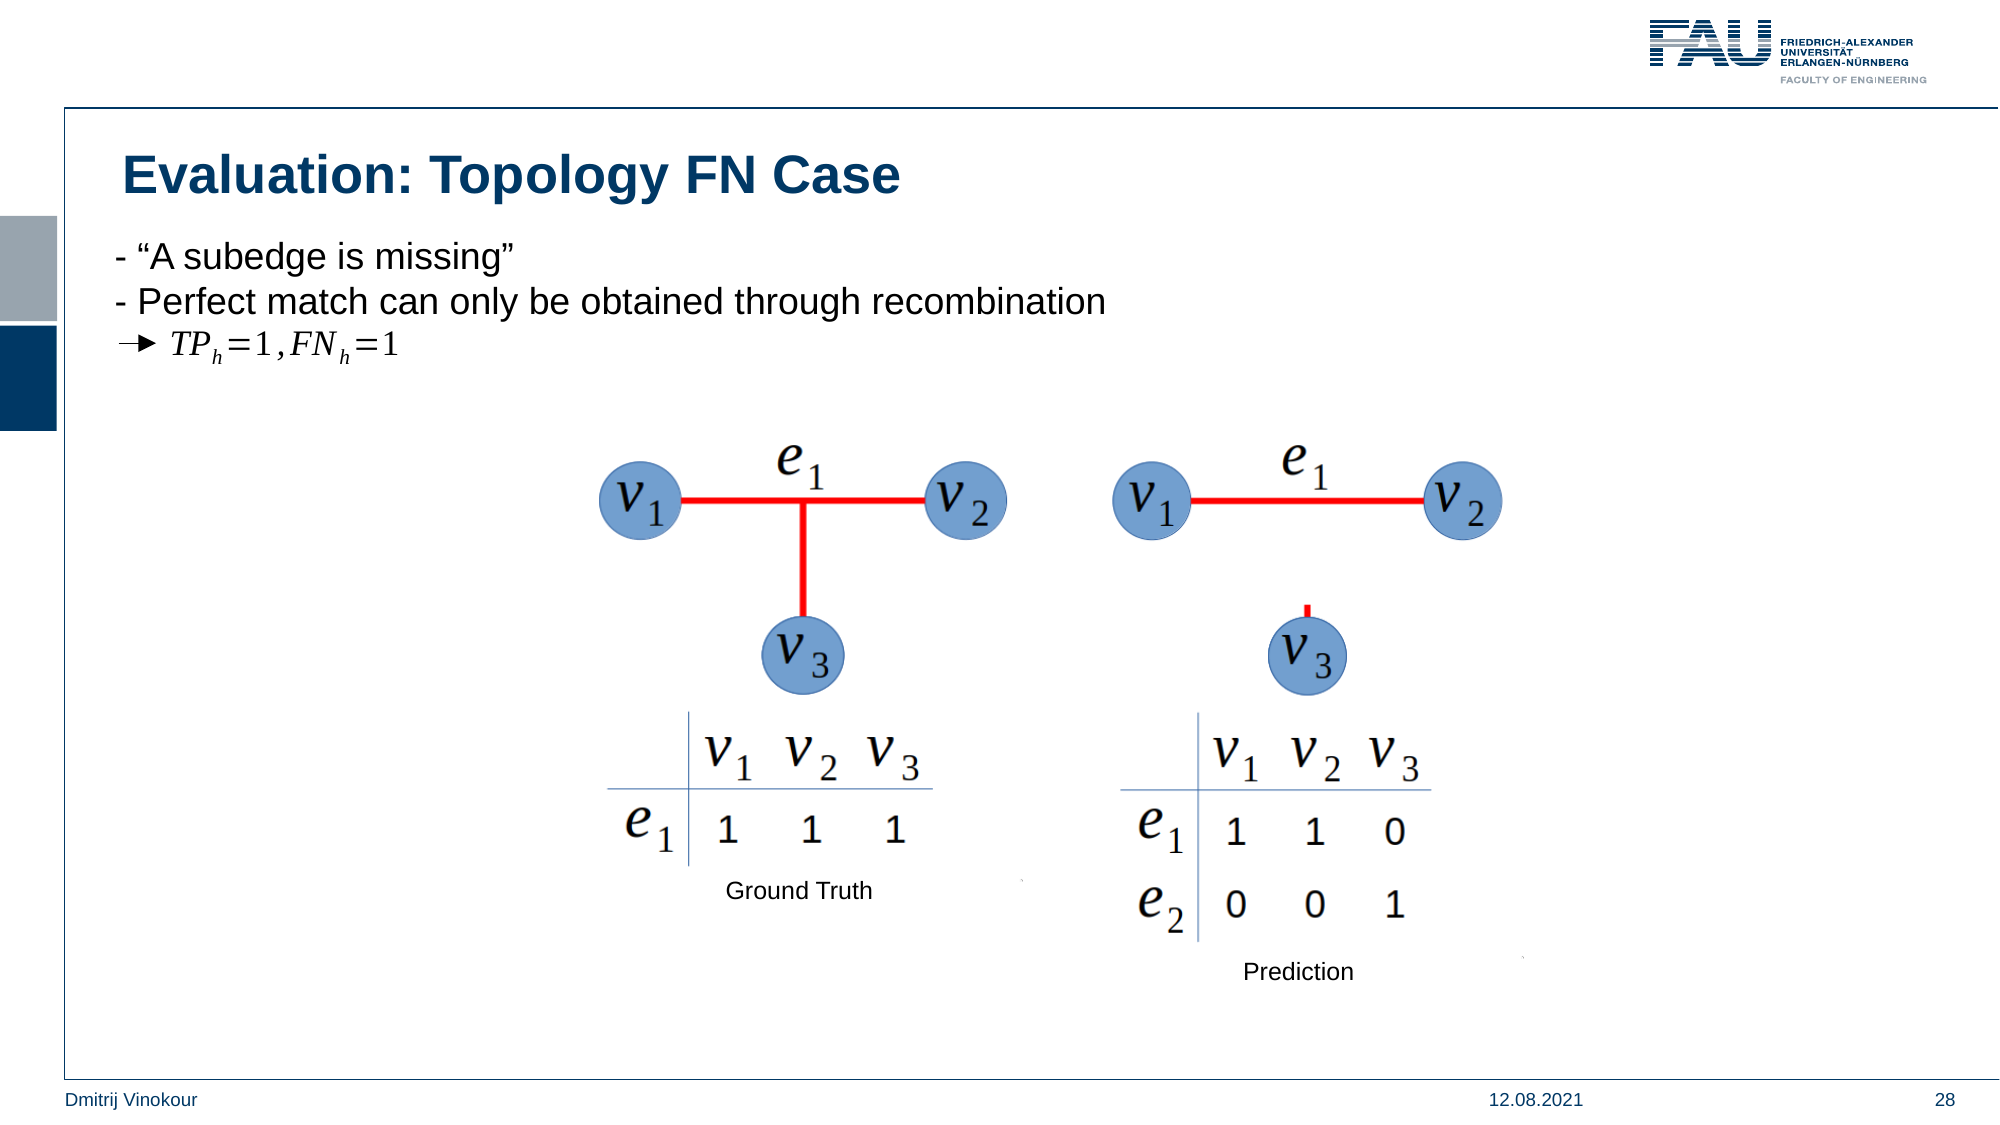

Evaluation: Topology FN Case
- “A subedge is missing”
- Perfect match can only be obtained through recombination
Ground Truth
Prediction
12.08.2021
Dmitrij Vinokour